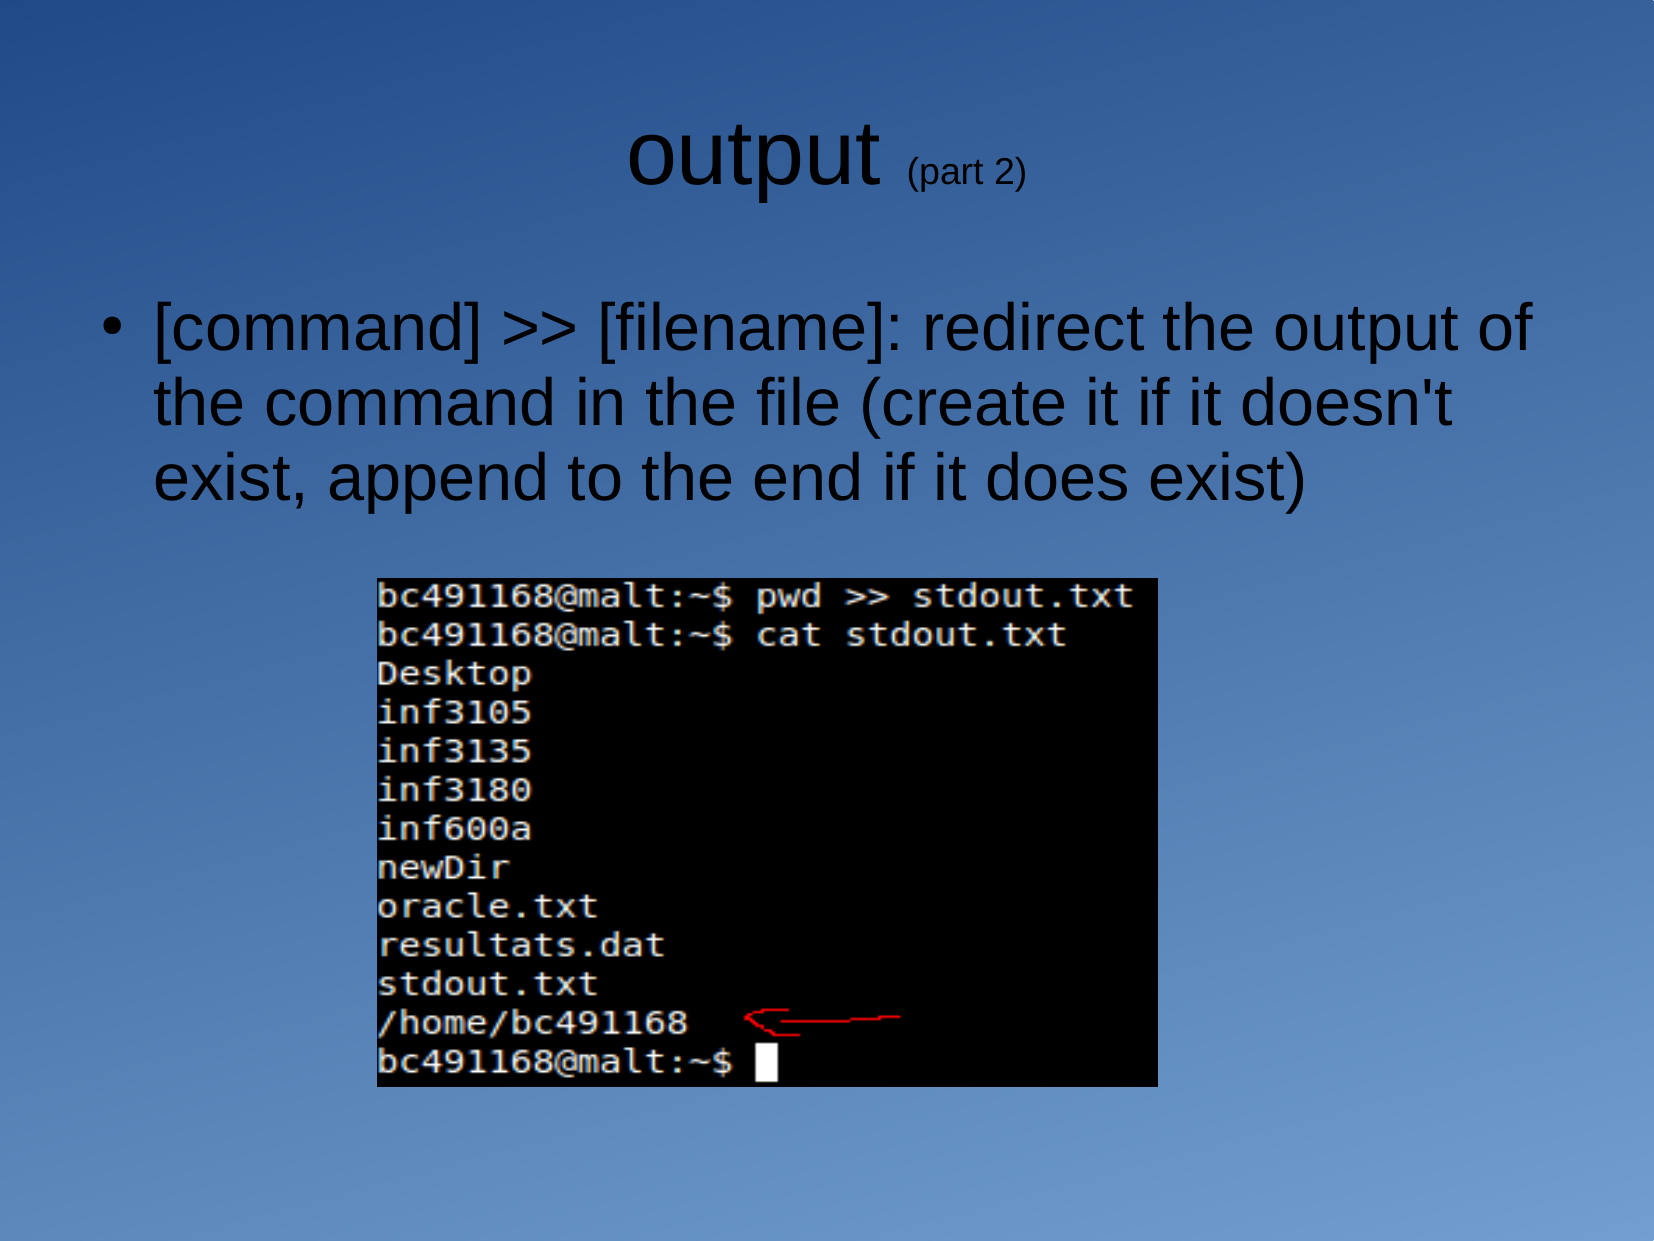

# output (part 2)
[command] >> [filename]: redirect the output of the command in the file (create it if it doesn't exist, append to the end if it does exist)